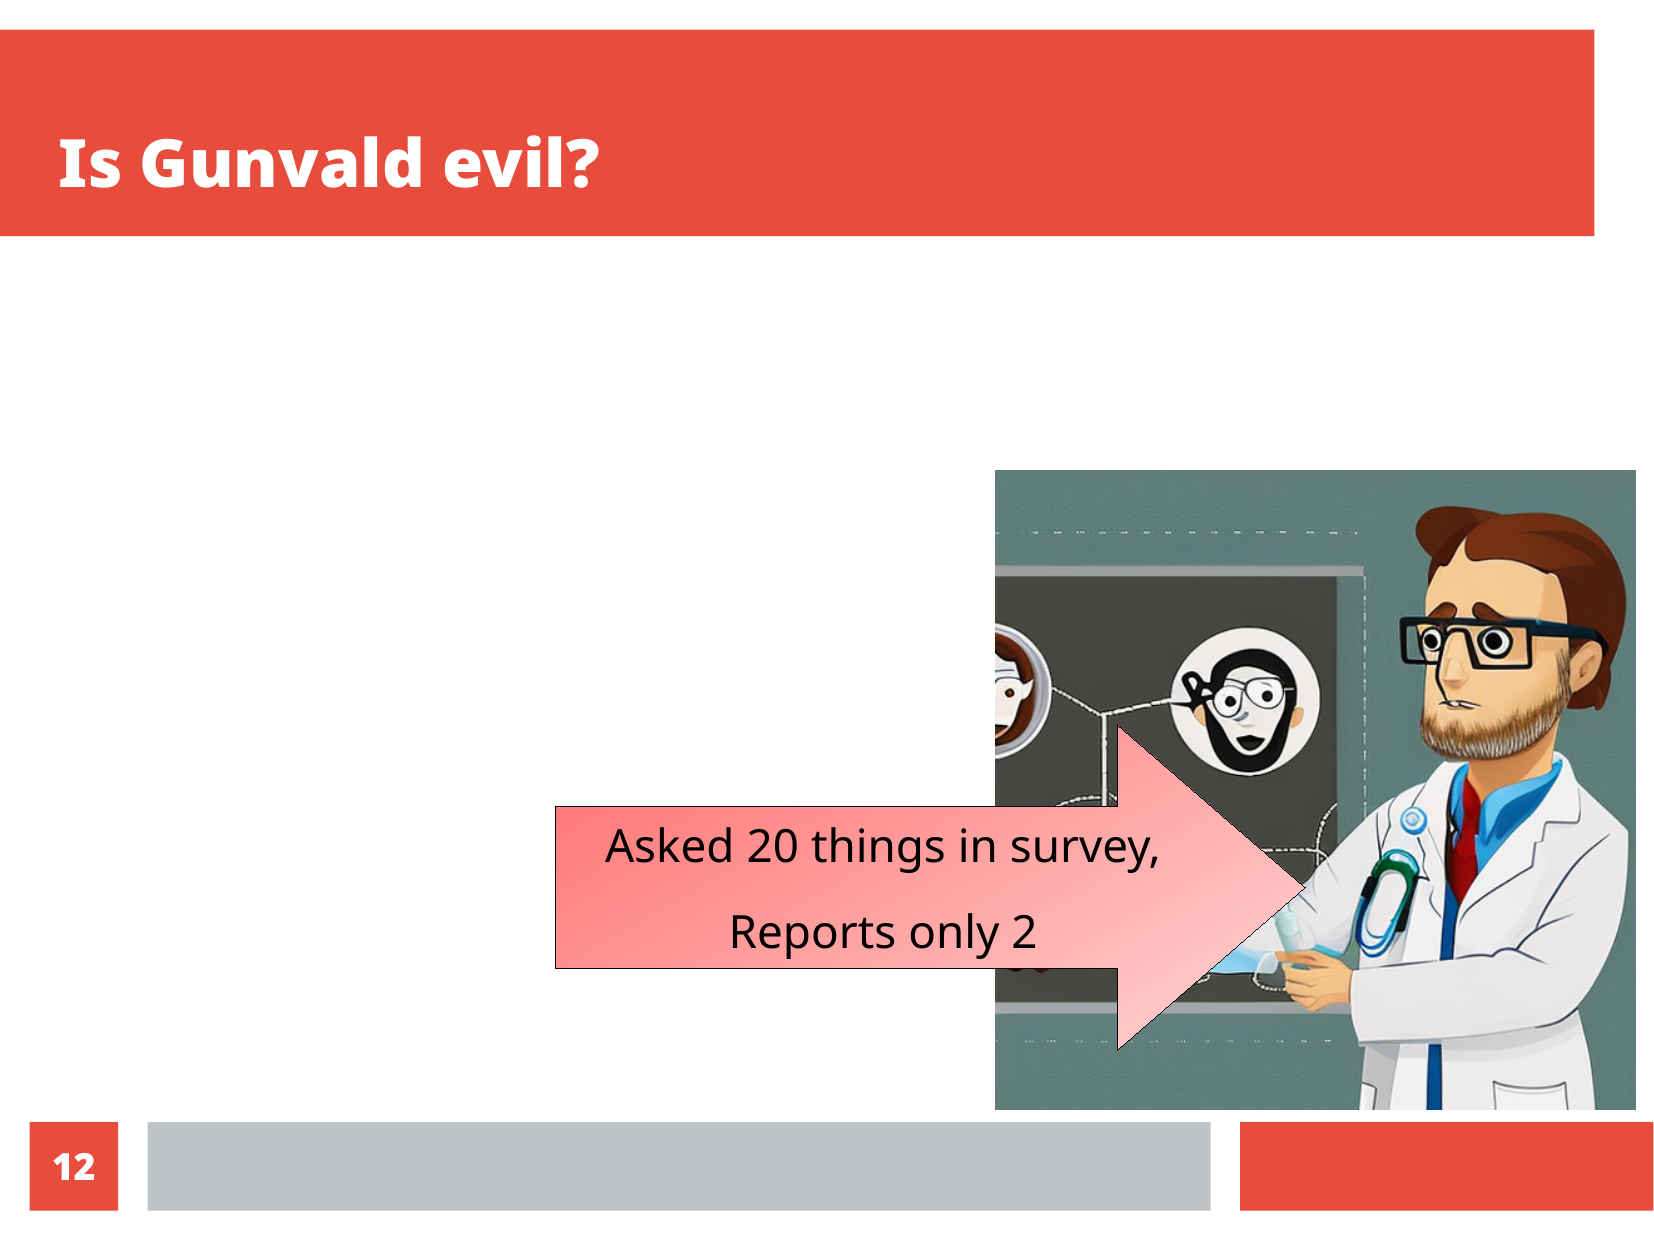

# Is Gunvald evil?
Asked 20 things in survey,
Reports only 2
12